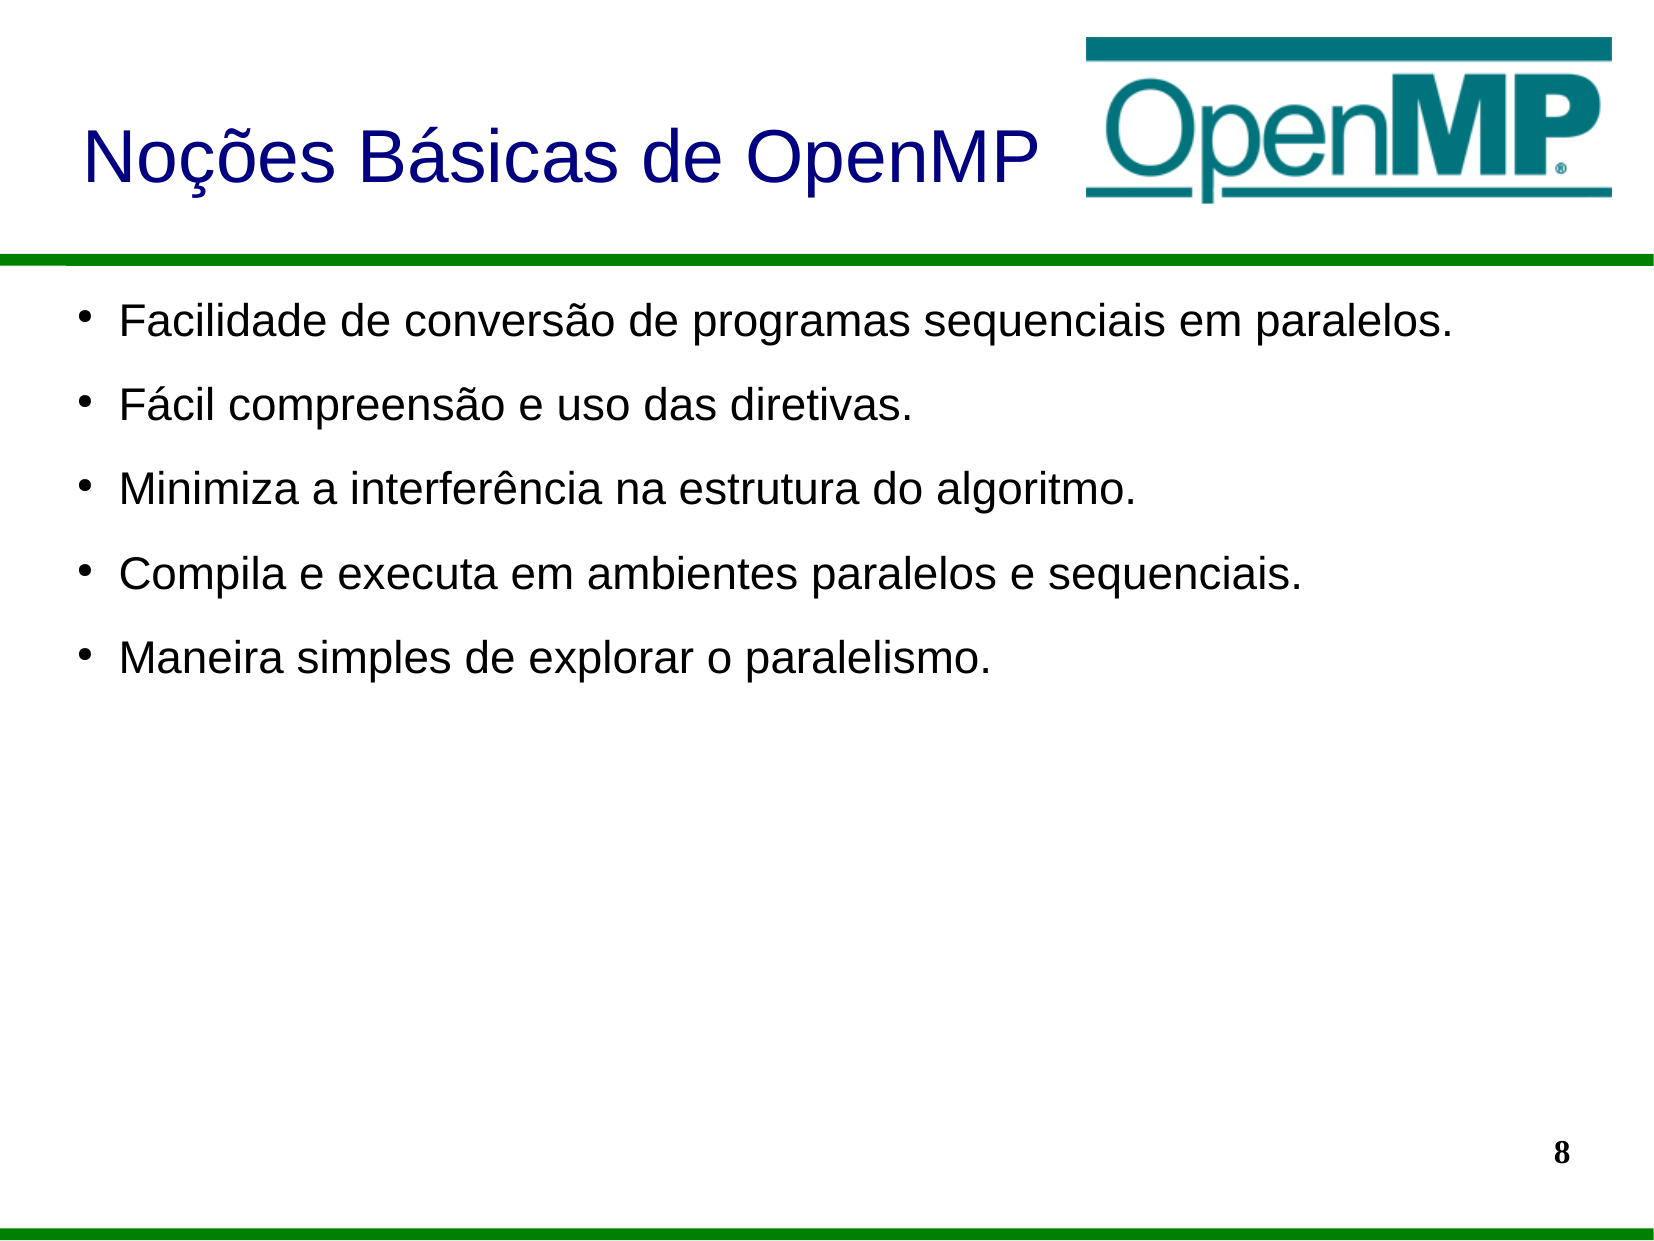

Noções Básicas de OpenMP
# Facilidade de conversão de programas sequenciais em paralelos.
 Fácil compreensão e uso das diretivas.
 Minimiza a interferência na estrutura do algoritmo.
 Compila e executa em ambientes paralelos e sequenciais.
 Maneira simples de explorar o paralelismo.